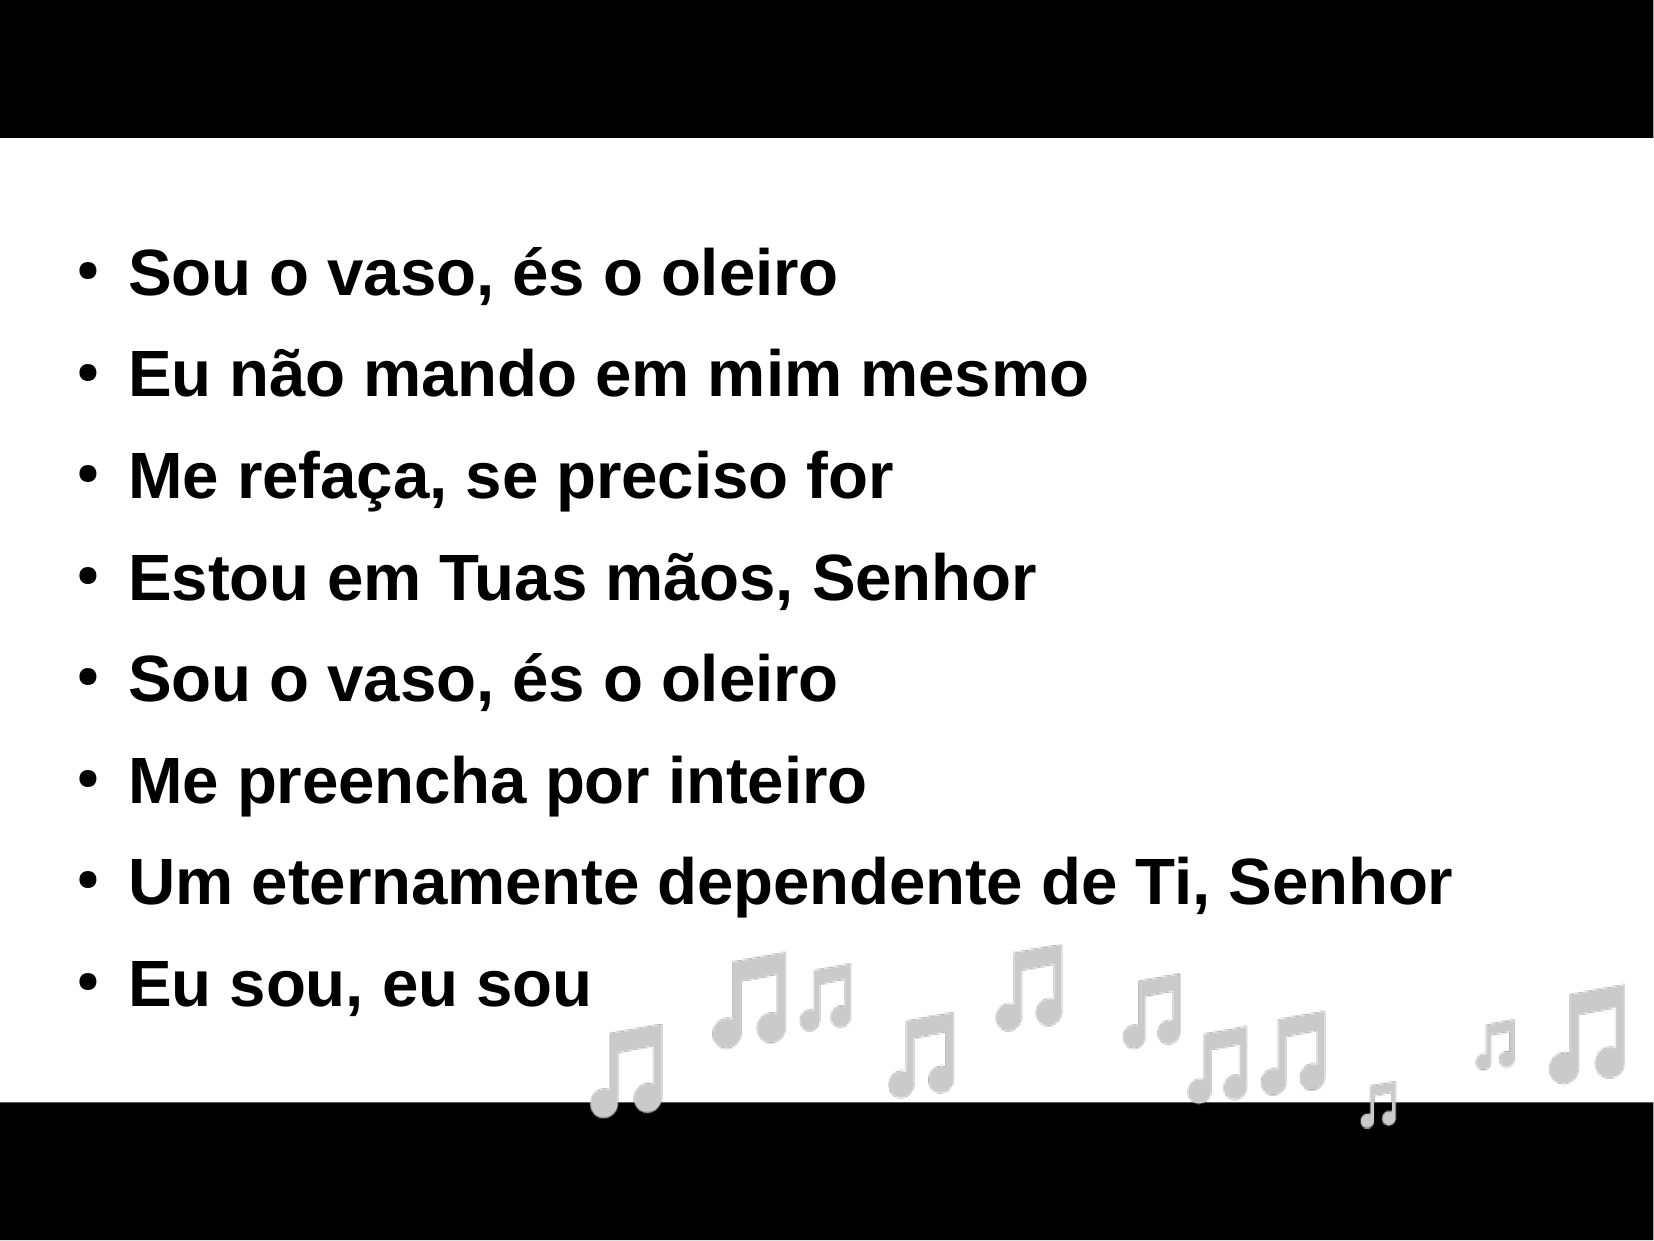

# Sou o vaso, és o oleiro
Eu não mando em mim mesmo
Me refaça, se preciso for
Estou em Tuas mãos, Senhor
Sou o vaso, és o oleiro
Me preencha por inteiro
Um eternamente dependente de Ti, Senhor
Eu sou, eu sou